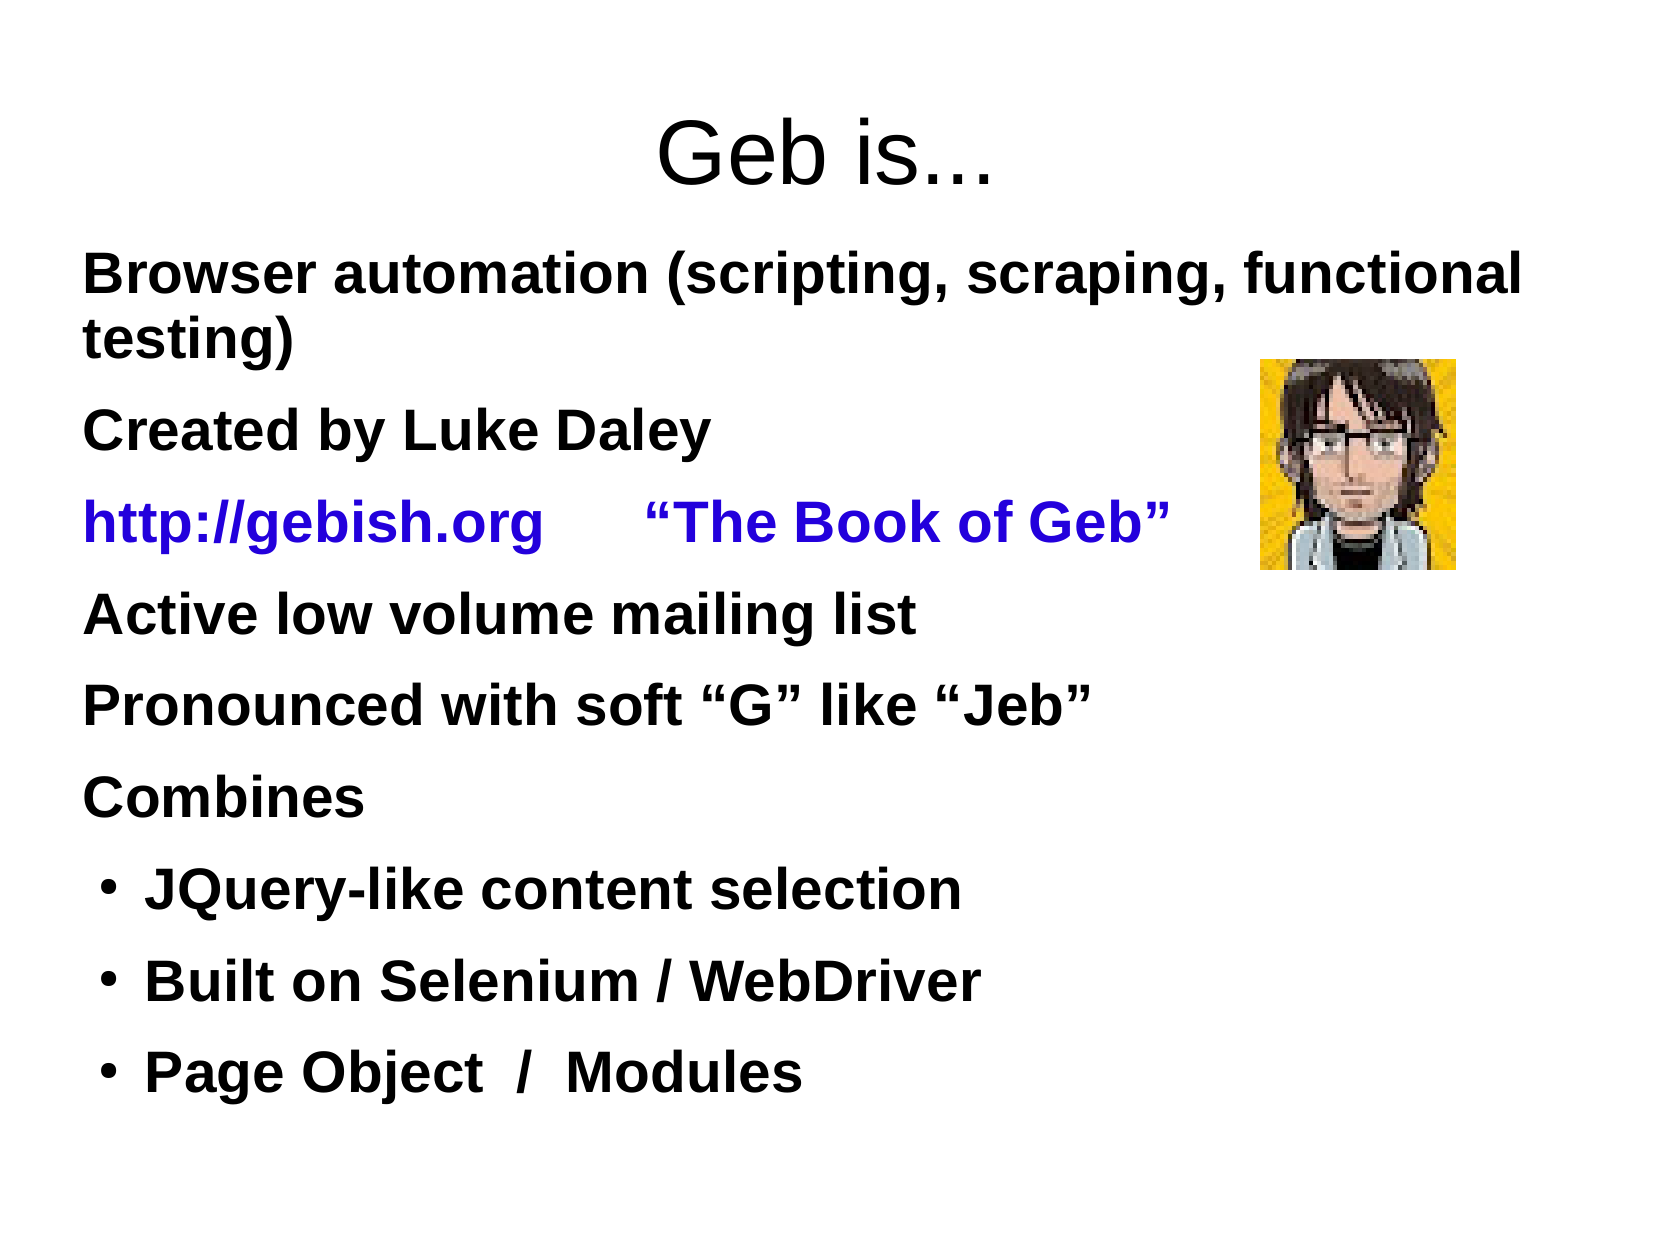

# Geb is...
Browser automation (scripting, scraping, functional testing)
Created by Luke Daley
http://gebish.org “The Book of Geb”
Active low volume mailing list
Pronounced with soft “G” like “Jeb”
Combines
JQuery-like content selection
Built on Selenium / WebDriver
Page Object / Modules